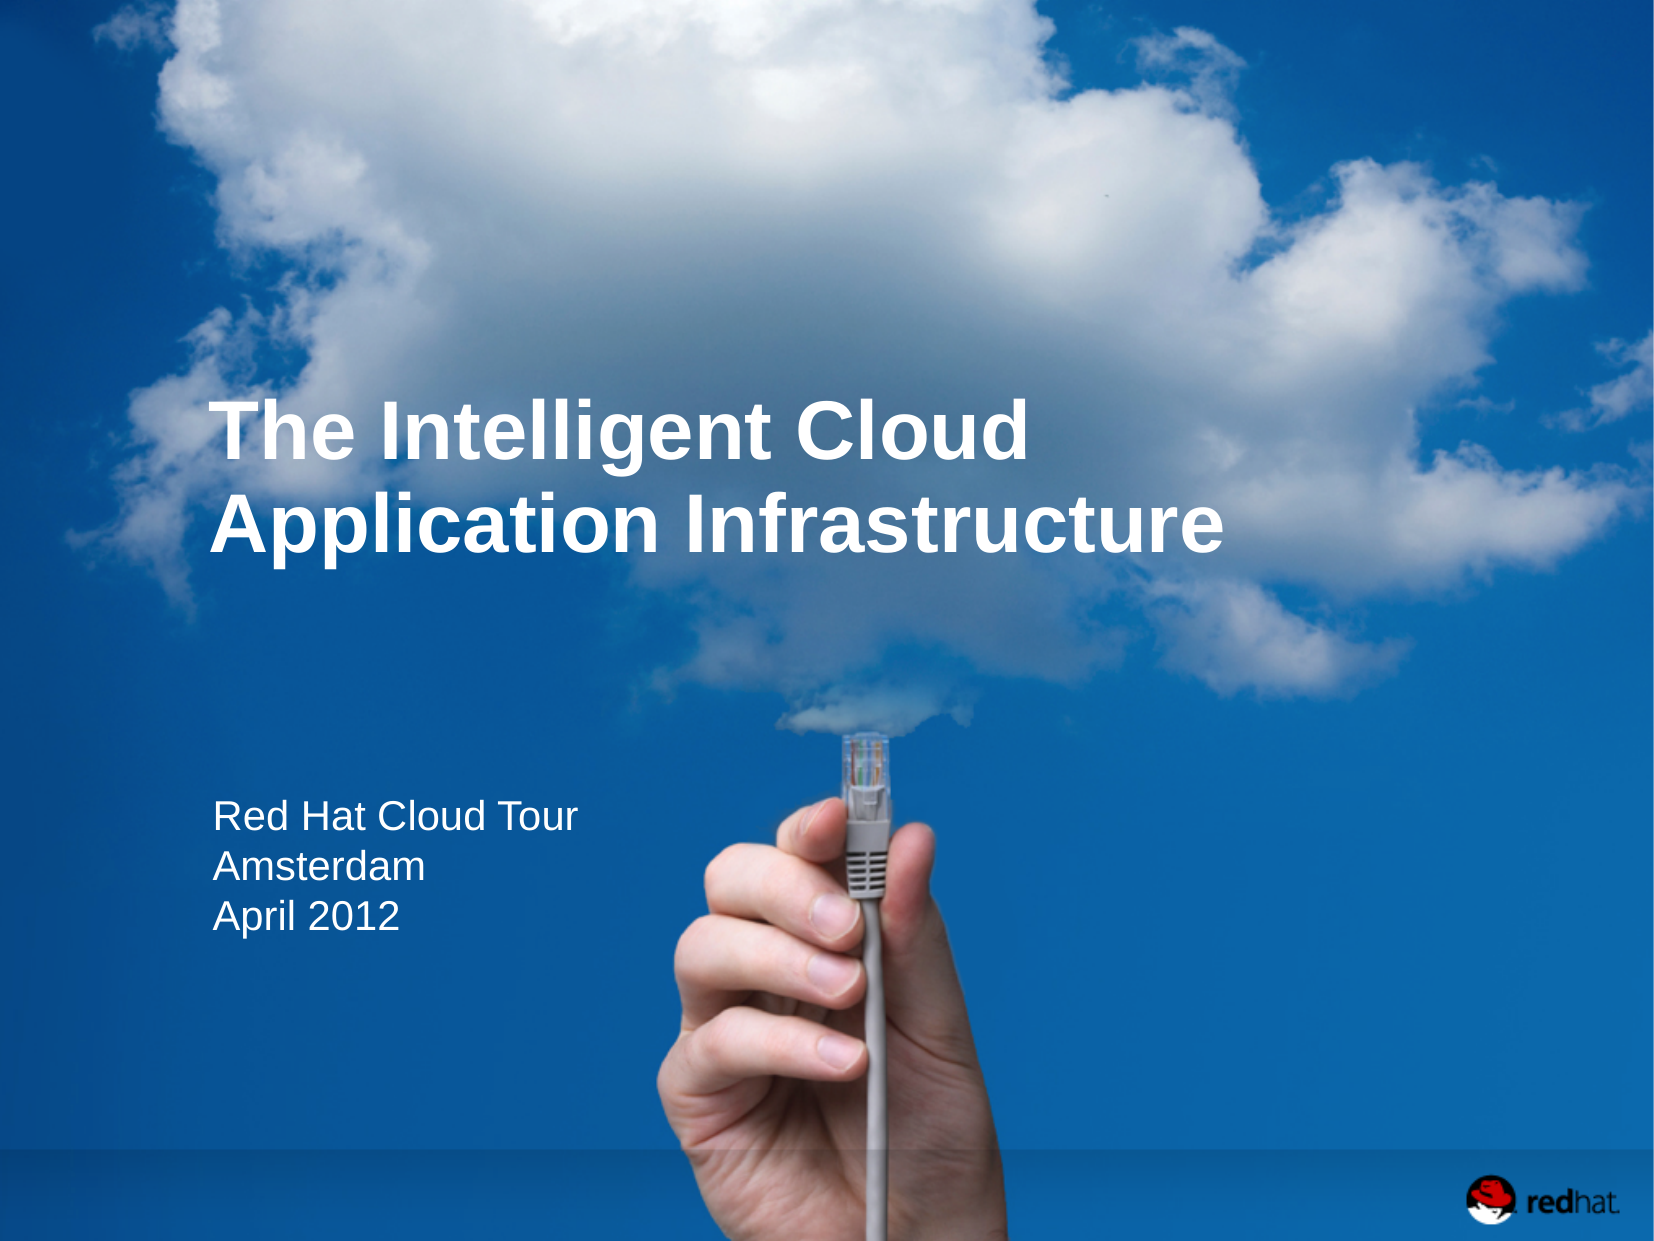

The Intelligent Cloud
Application Infrastructure
Red Hat Cloud Tour
Amsterdam
April 2012